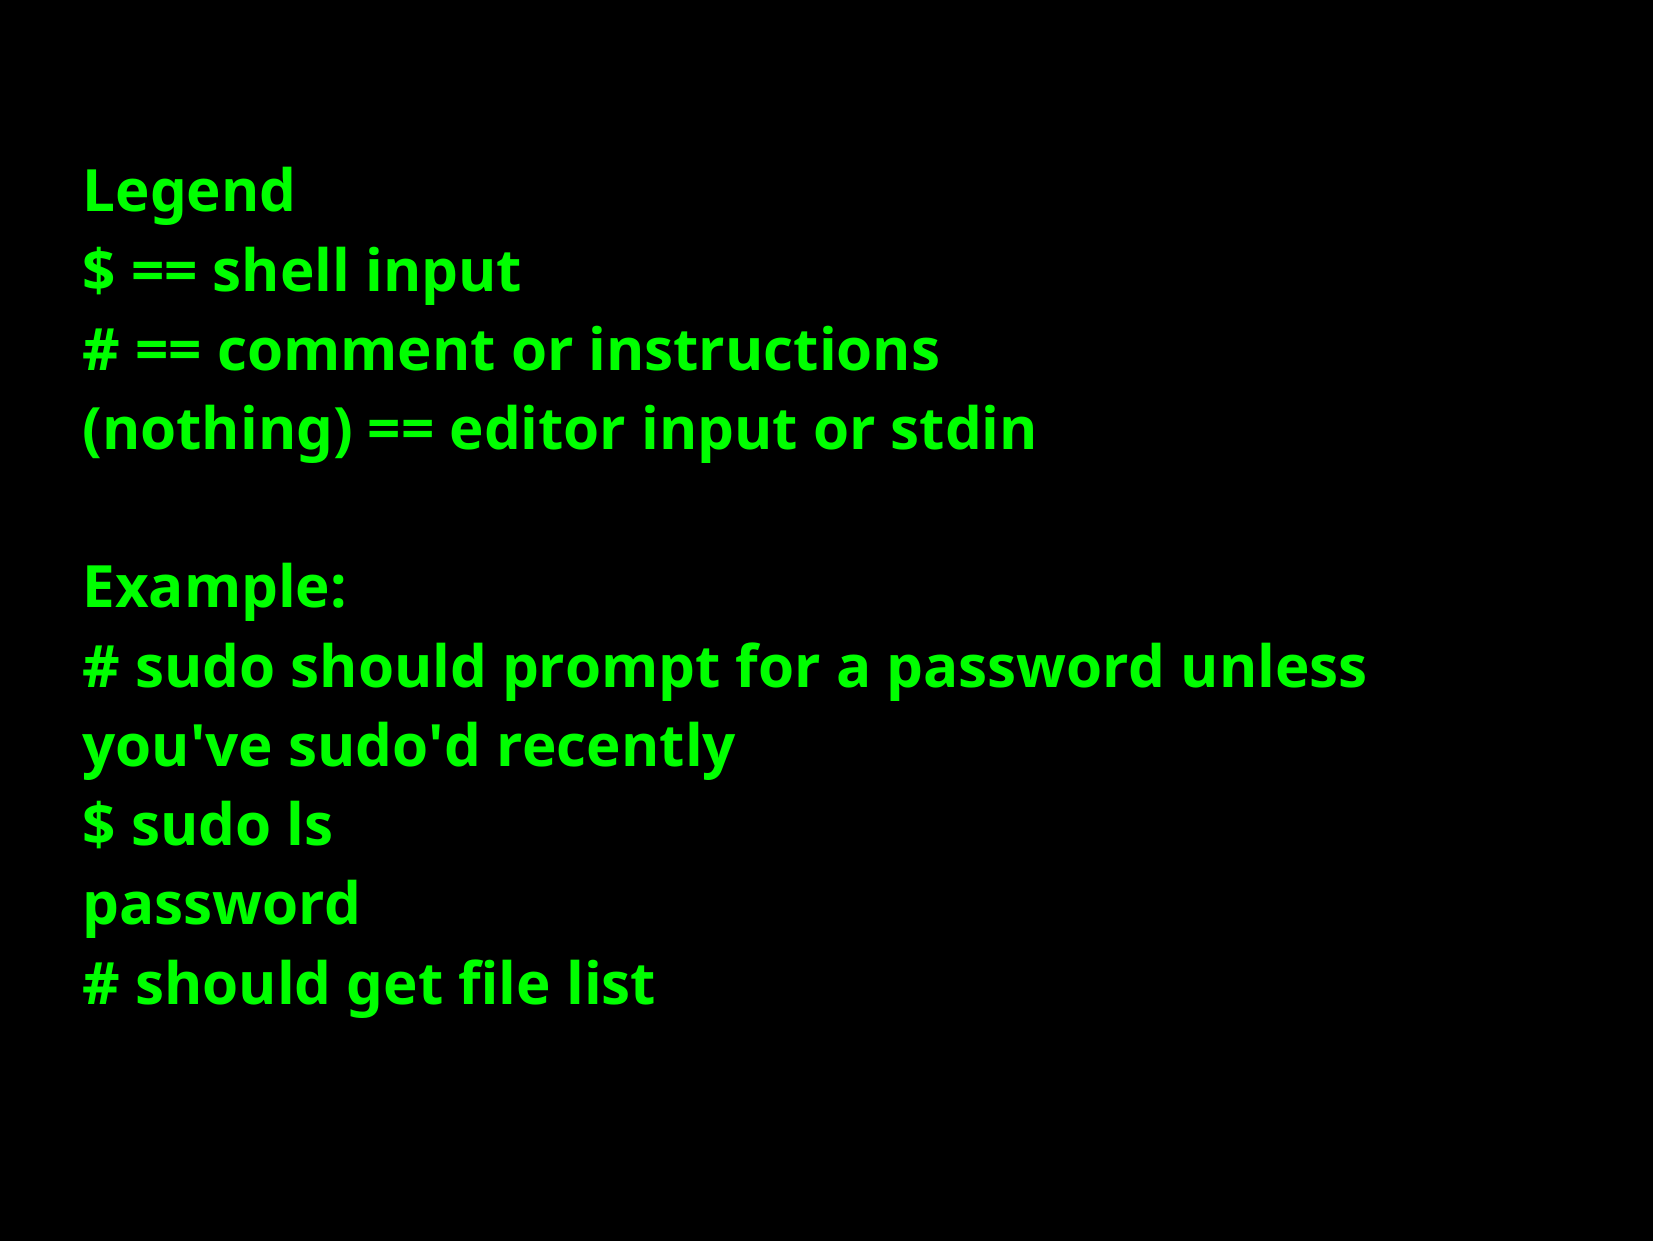

# Legend $ == shell input # == comment or instructions (nothing) == editor input or stdin Example: # sudo should prompt for a password unless you've sudo'd recently $ sudo ls password # should get file list